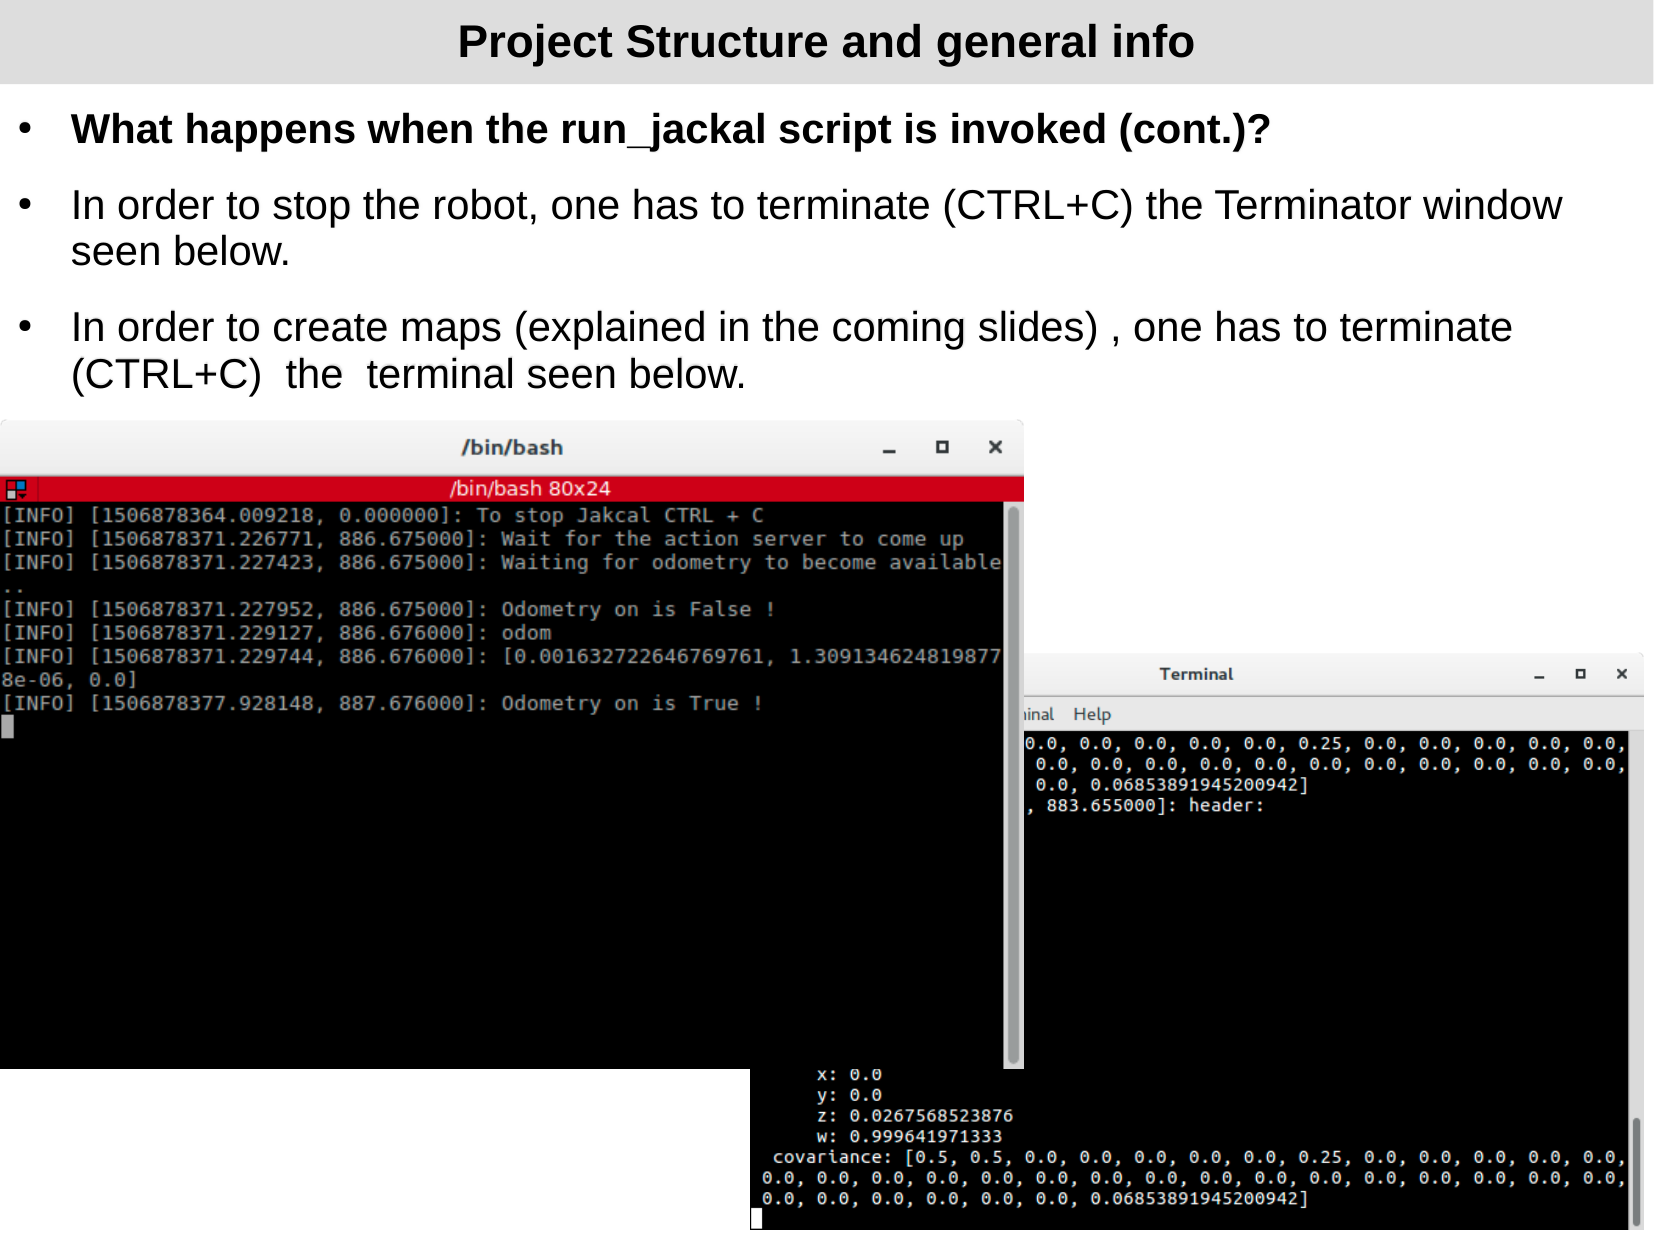

# Project Structure and general info
What happens when the run_jackal script is invoked (cont.)?
In order to stop the robot, one has to terminate (CTRL+C) the Terminator window seen below.
In order to create maps (explained in the coming slides) , one has to terminate (CTRL+C) the terminal seen below.